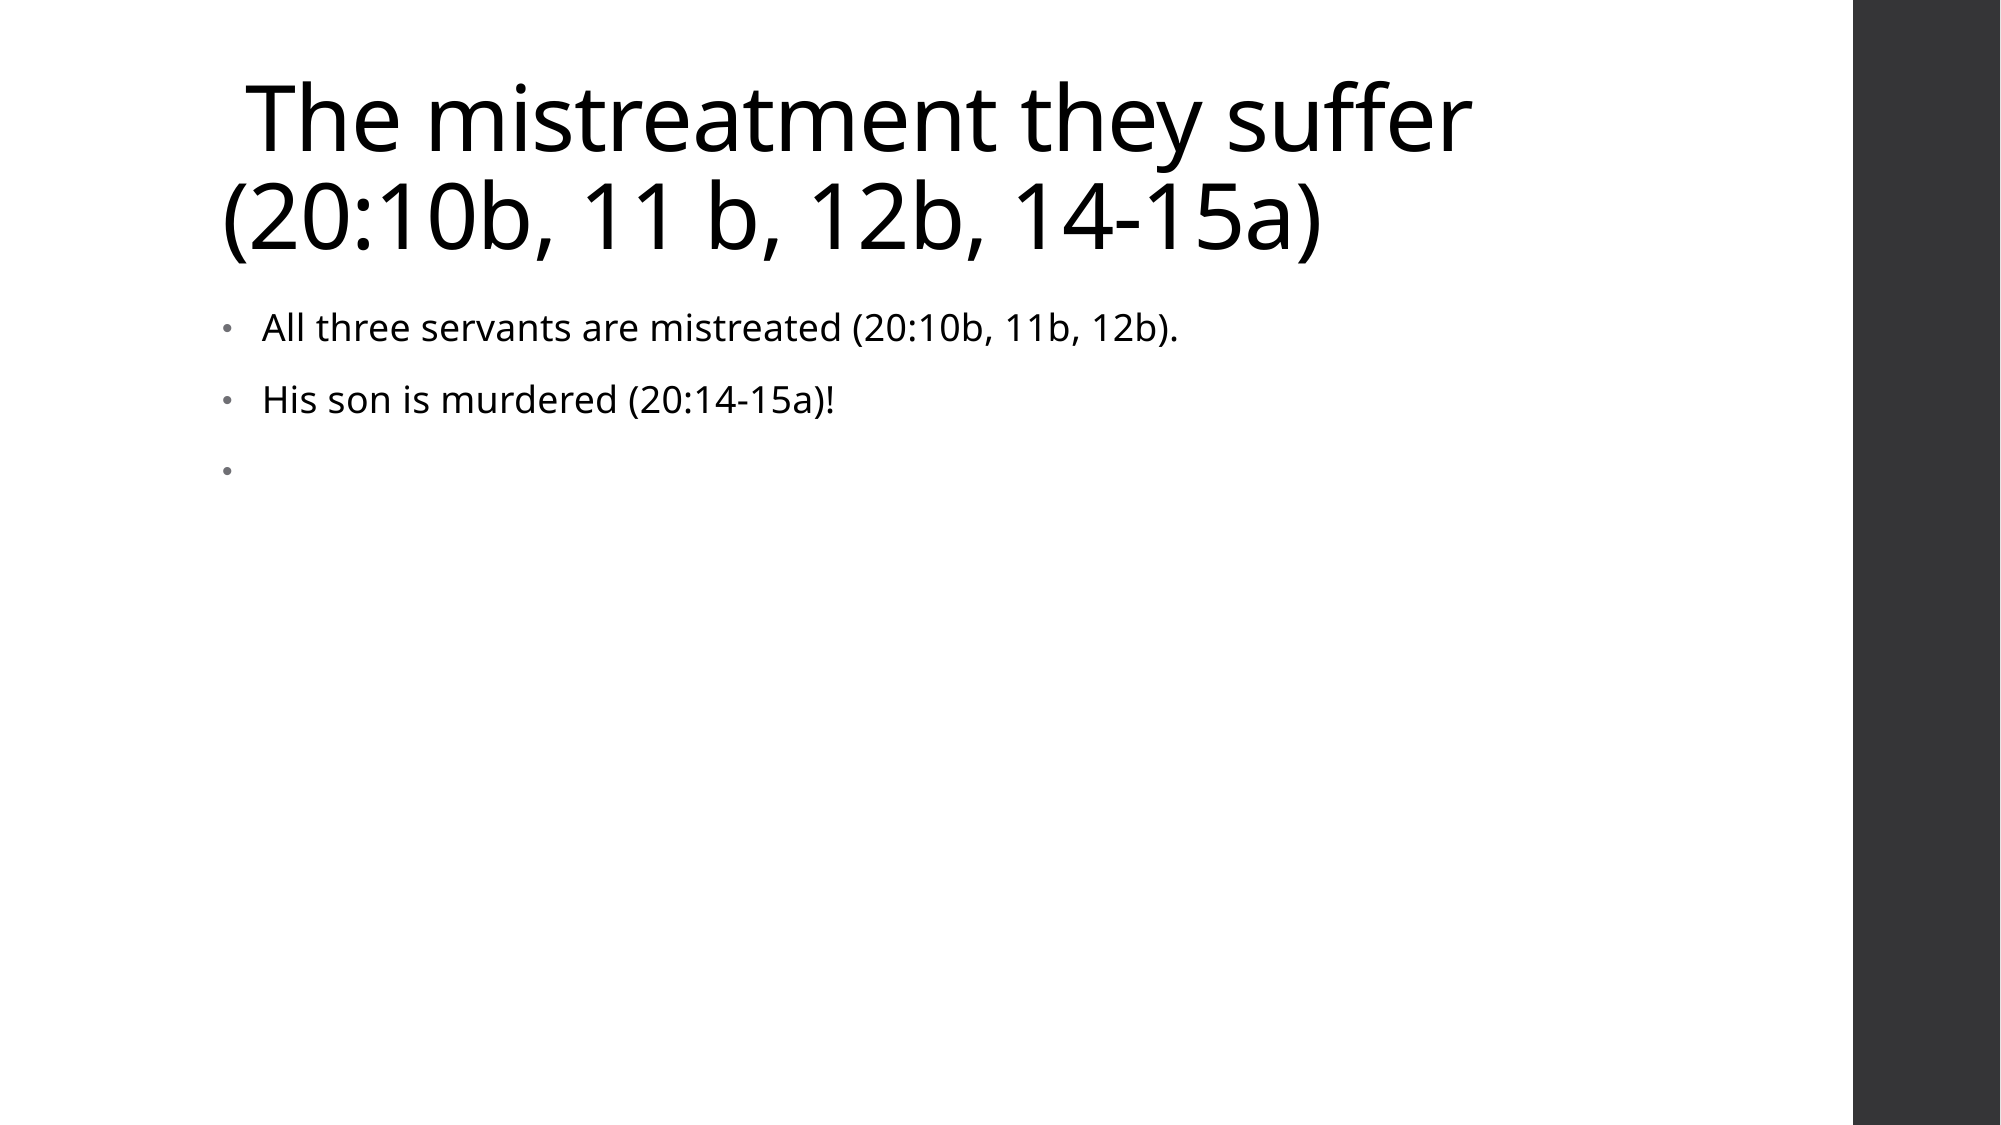

# The mistreatment they suffer (20:10b, 11 b, 12b, 14-15a)
 All three servants are mistreated (20:10b, 11b, 12b).
 His son is murdered (20:14-15a)!